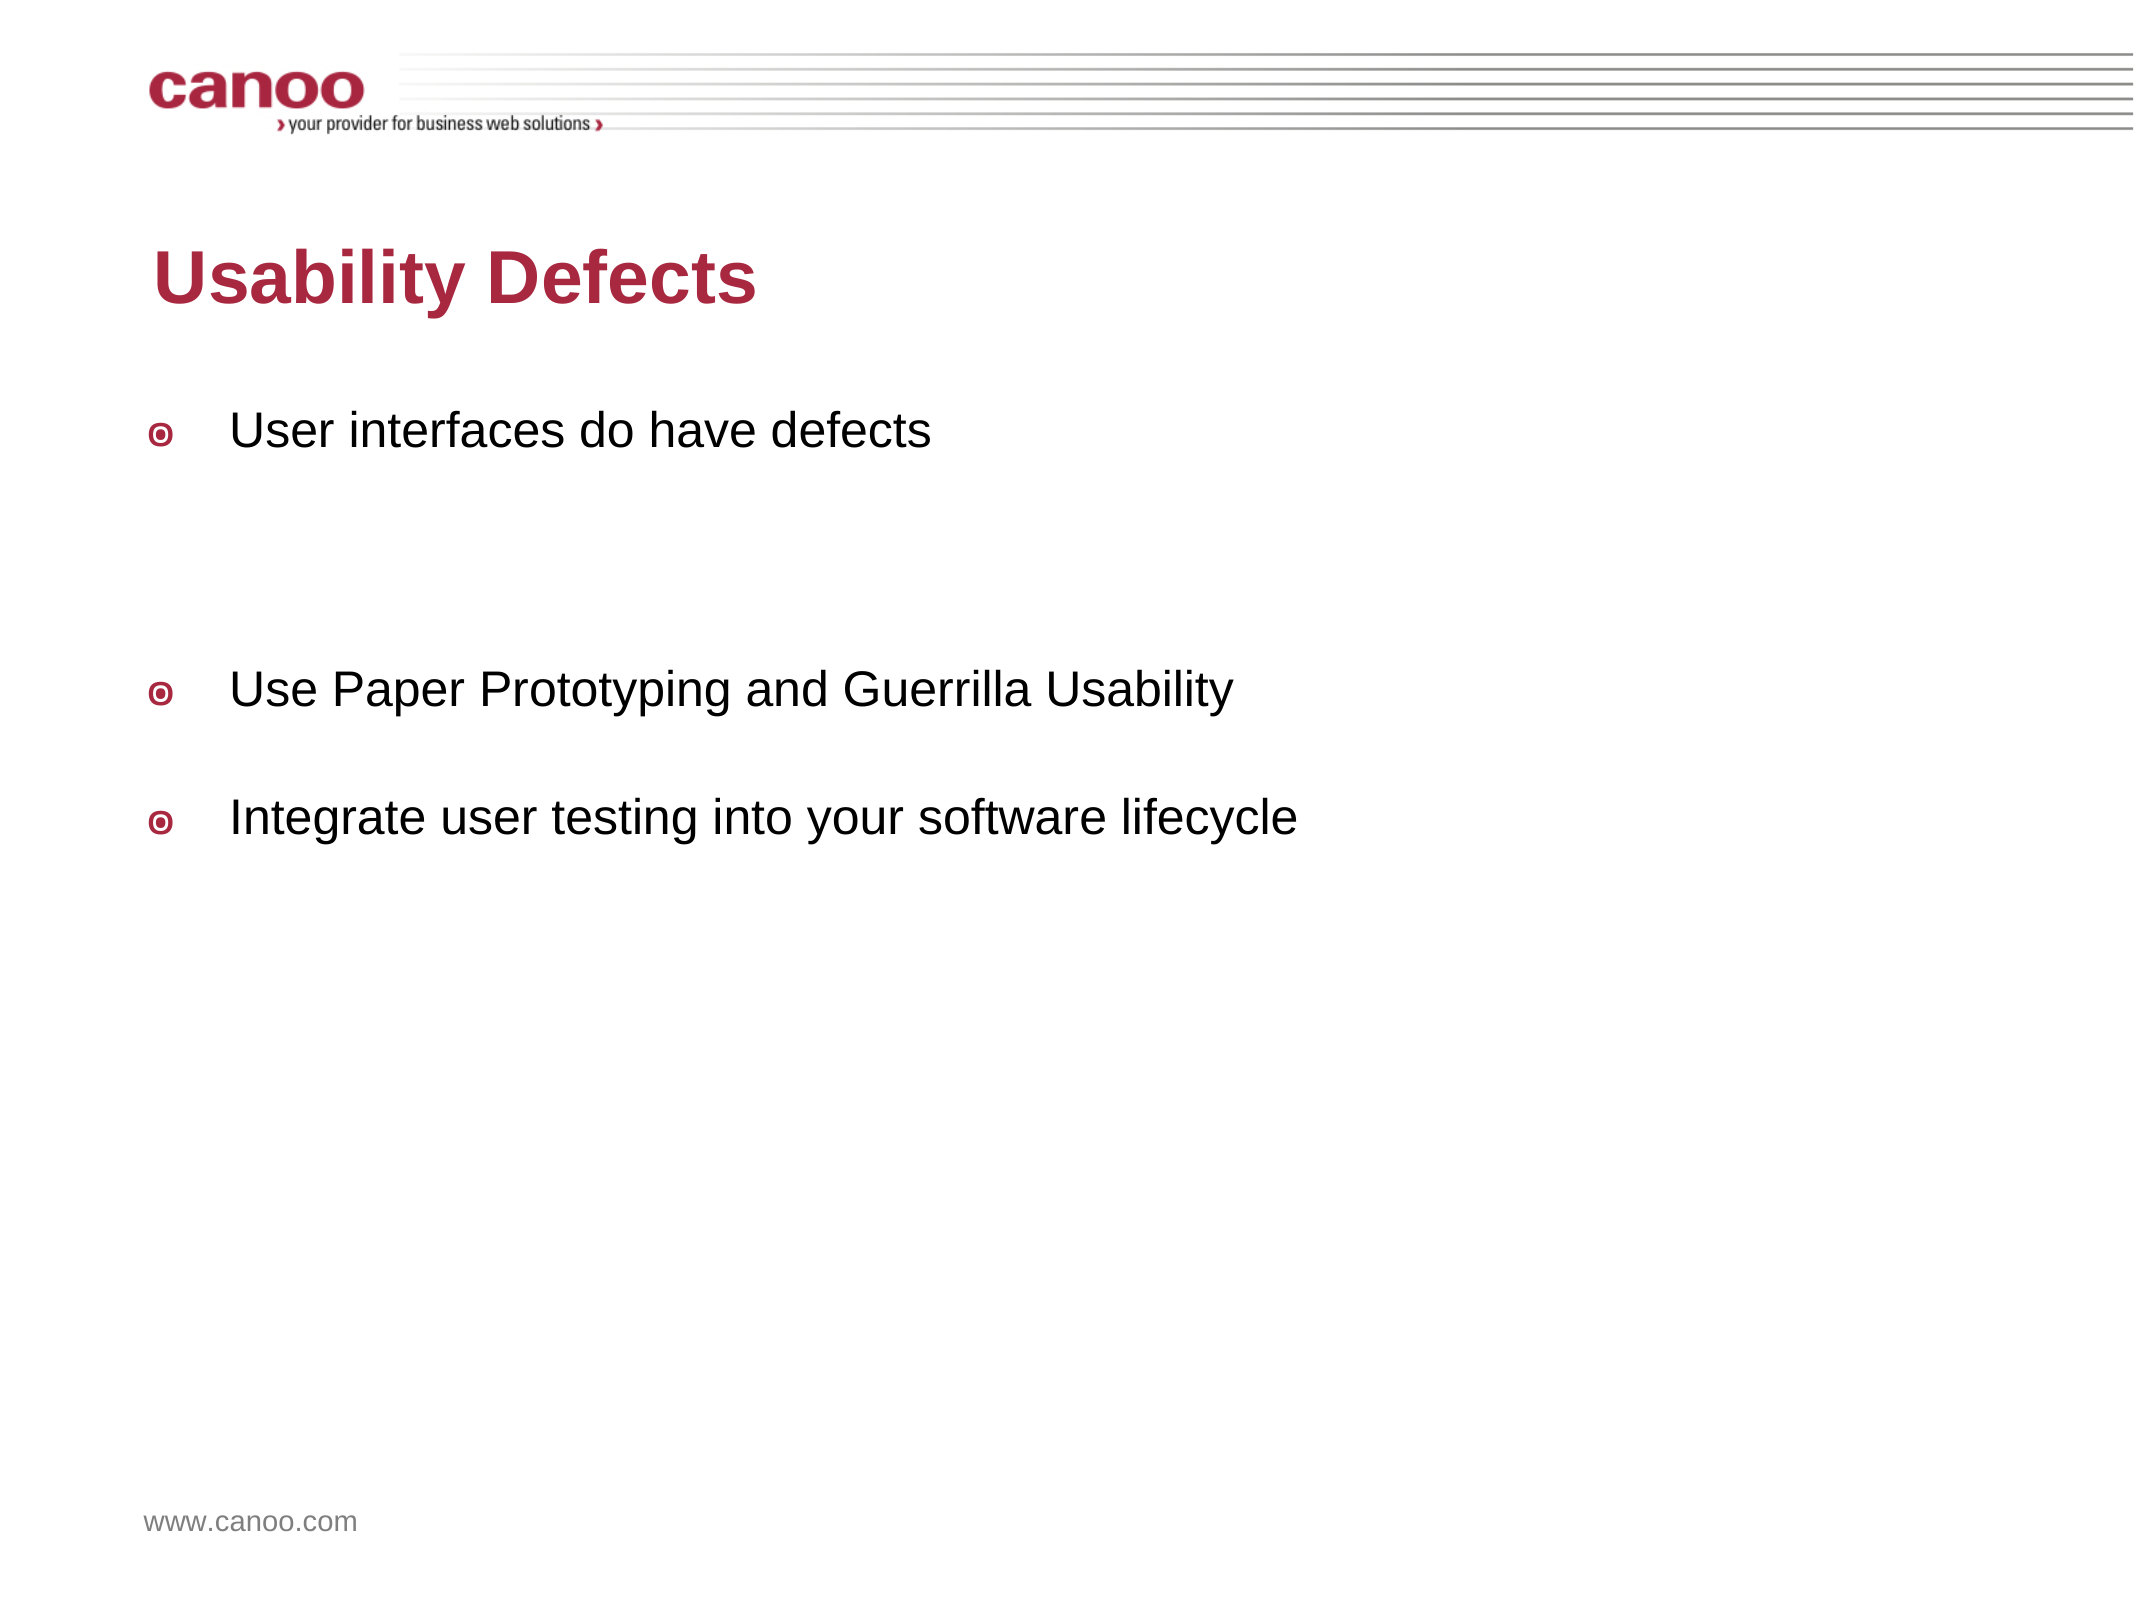

# Usability Defects
User interfaces do have defects
Use Paper Prototyping and Guerrilla Usability
Integrate user testing into your software lifecycle